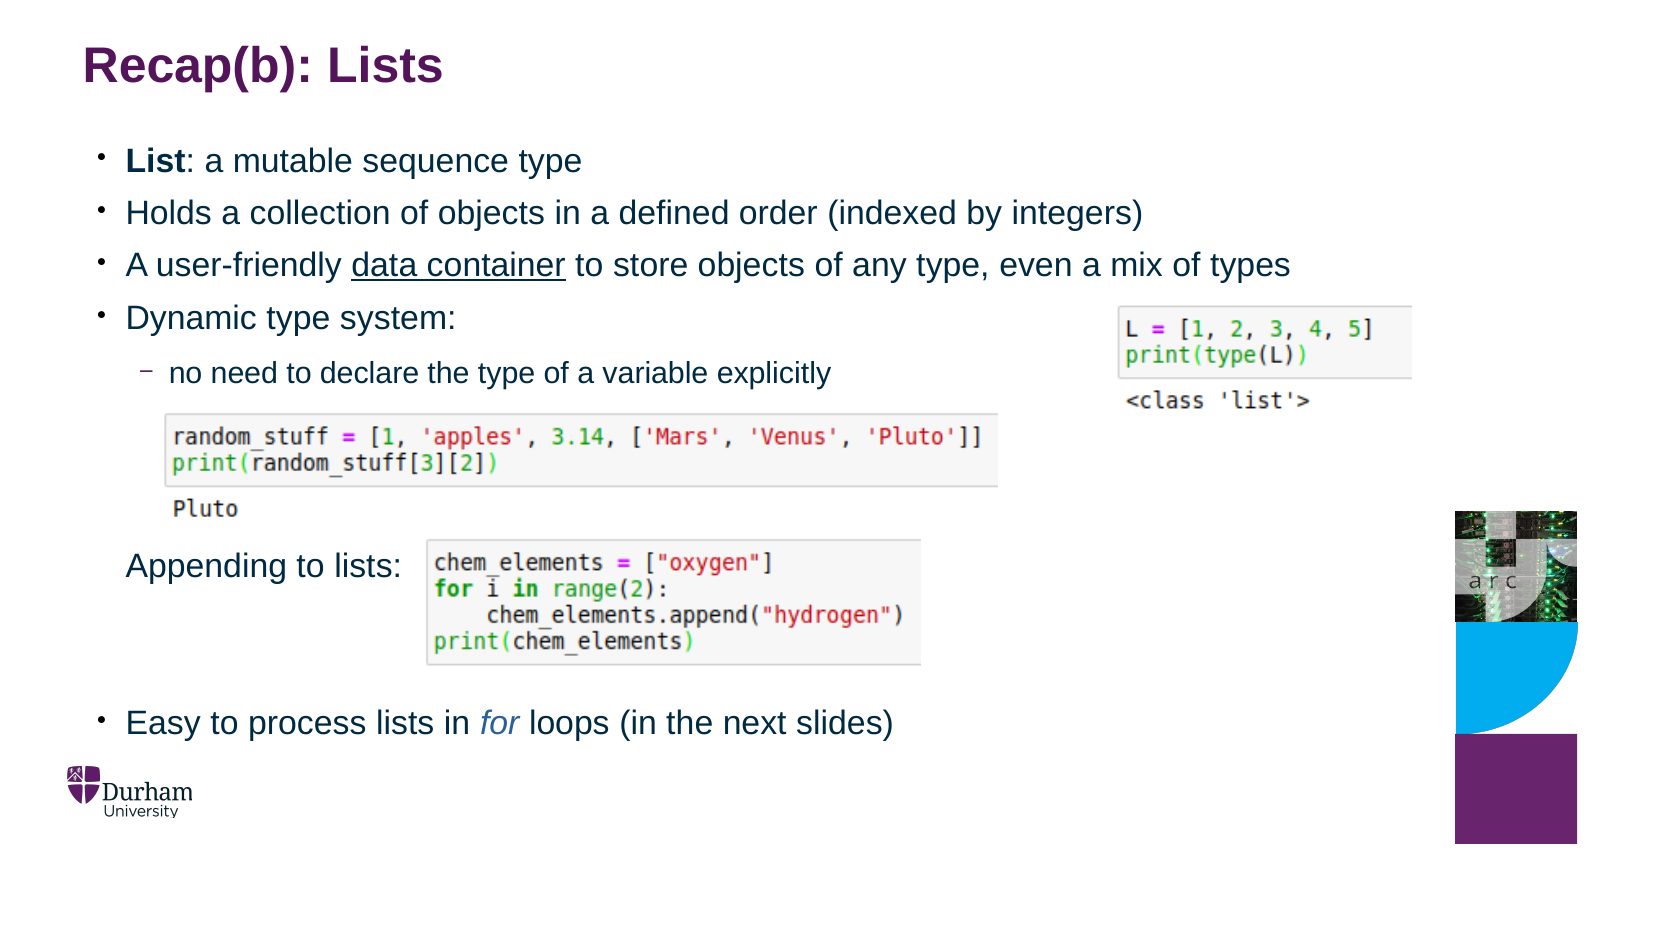

# Recap(b): Lists
List: a mutable sequence type
Holds a collection of objects in a defined order (indexed by integers)
A user-friendly data container to store objects of any type, even a mix of types
Dynamic type system:
no need to declare the type of a variable explicitly
Appending to lists:
Easy to process lists in for loops (in the next slides)